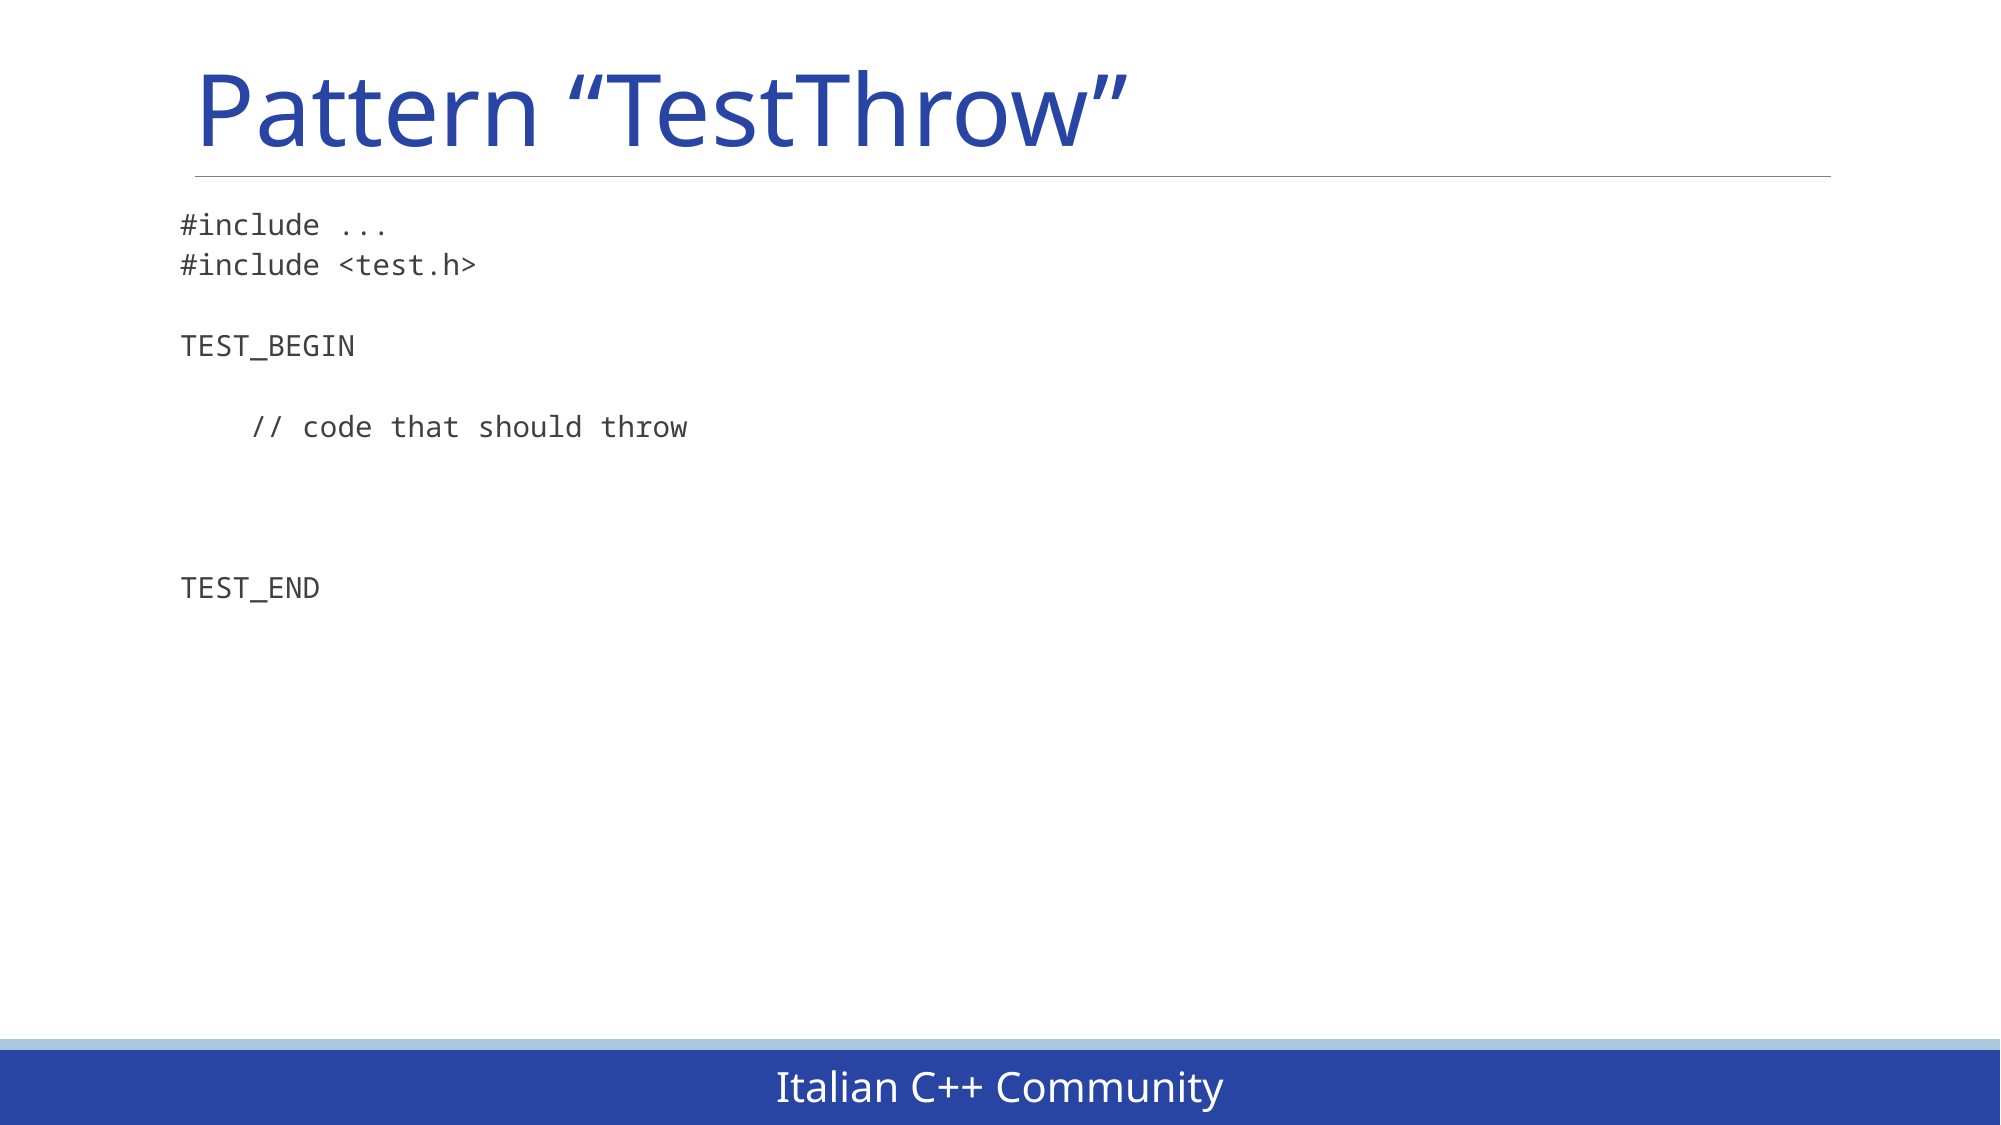

# Pattern “TestThrow”
#include ...
#include <test.h>
TEST_BEGIN
 // code that should throw
TEST_END